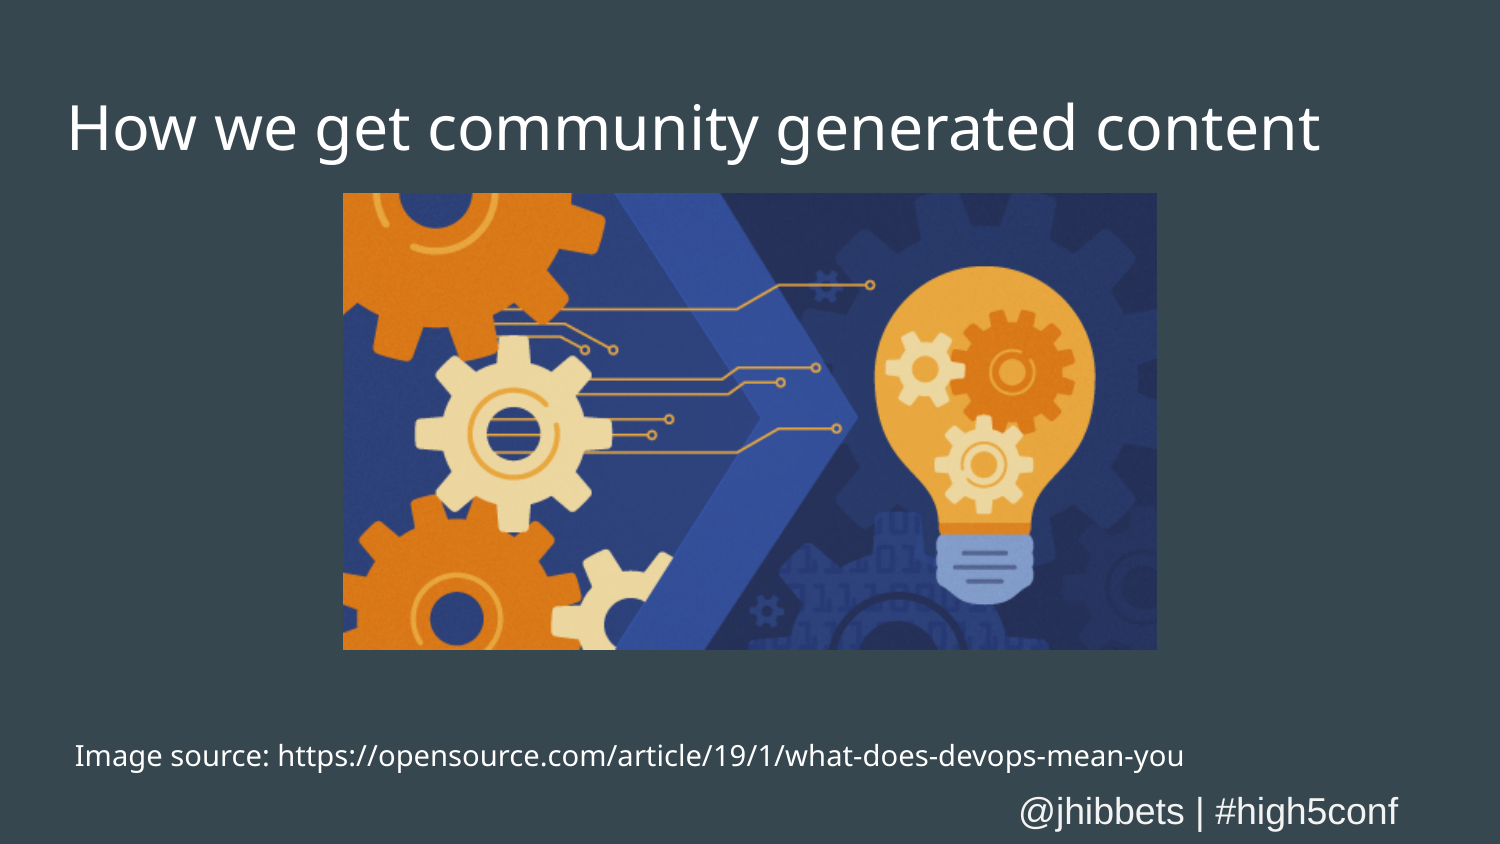

# How we get community generated content
Image source: https://opensource.com/article/19/1/what-does-devops-mean-you